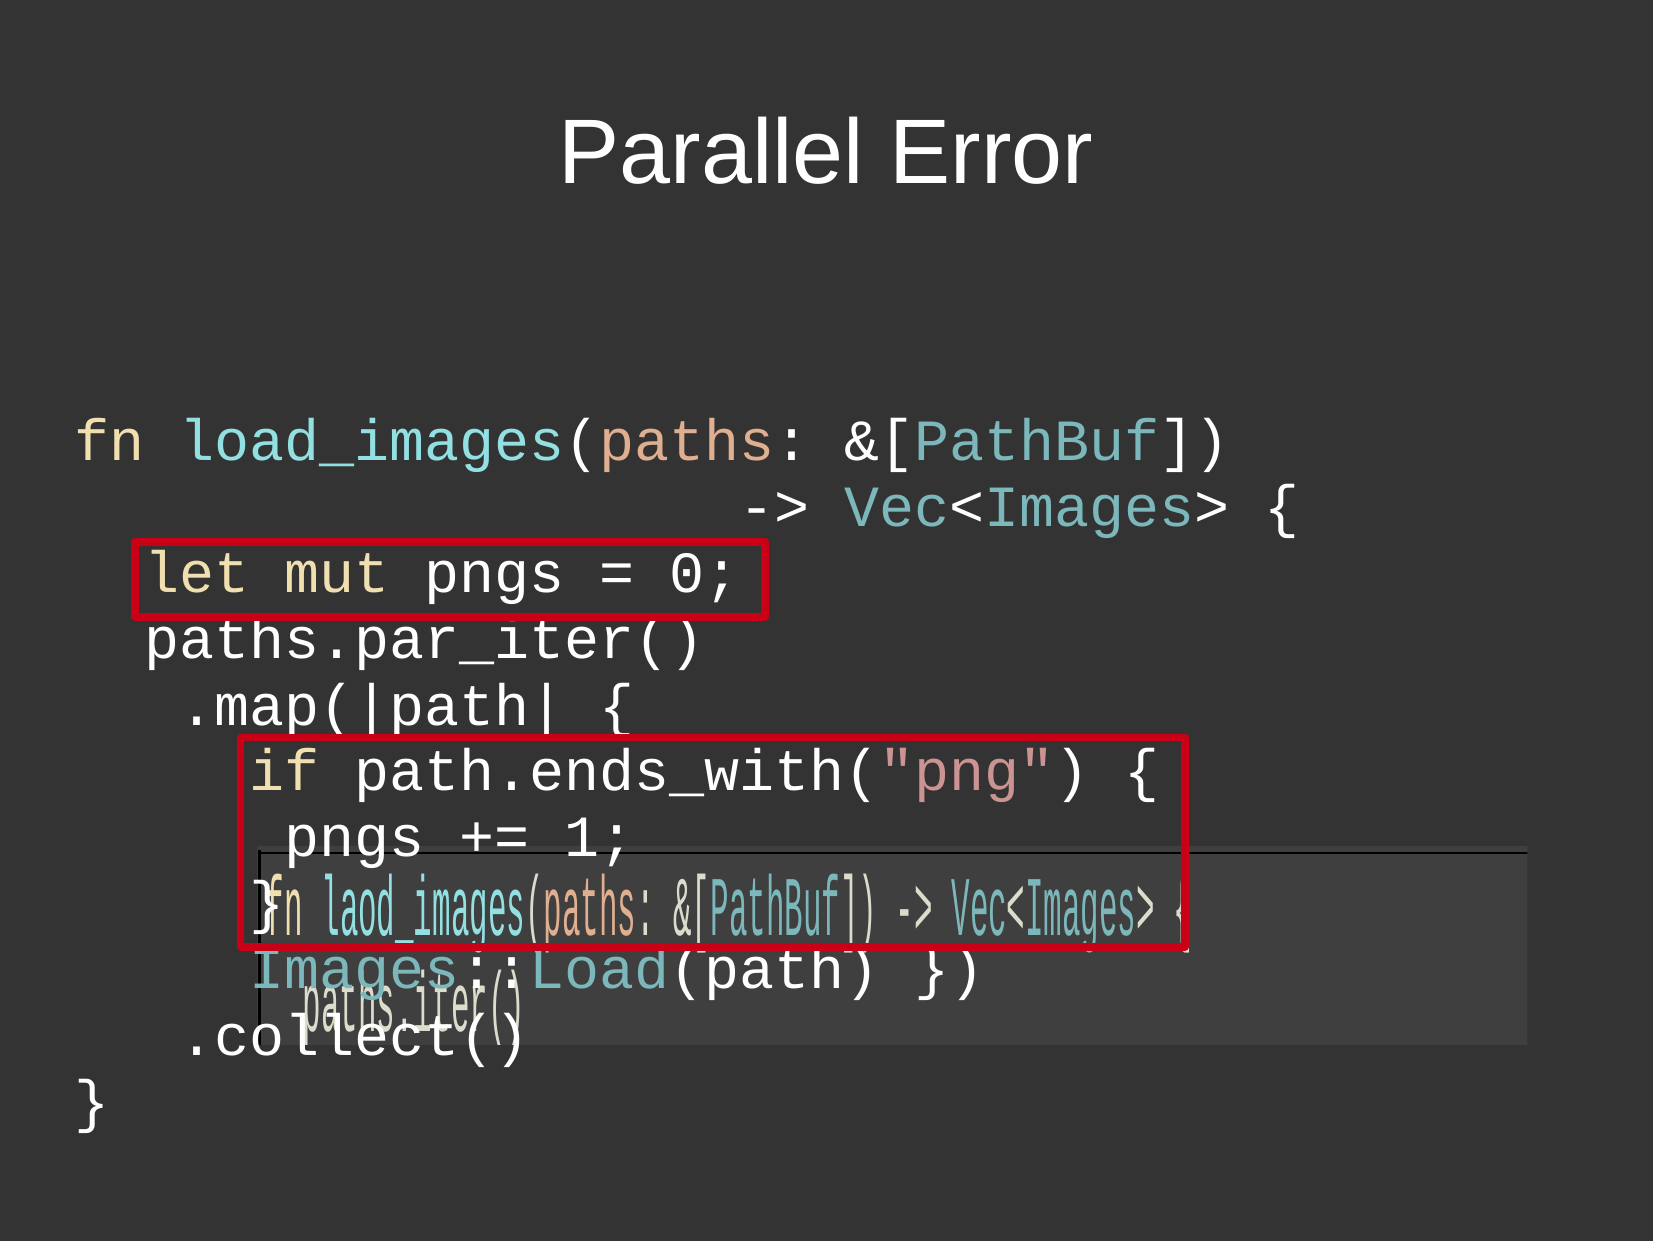

# Parallel Error
fn load_images(paths: &[PathBuf])
 -> Vec<Images> {
 let mut pngs = 0;
 paths.par_iter()
 .map(|path| {
 if path.ends_with("png") {
 pngs += 1;
 }
 Images::Load(path) })
 .collect()
}